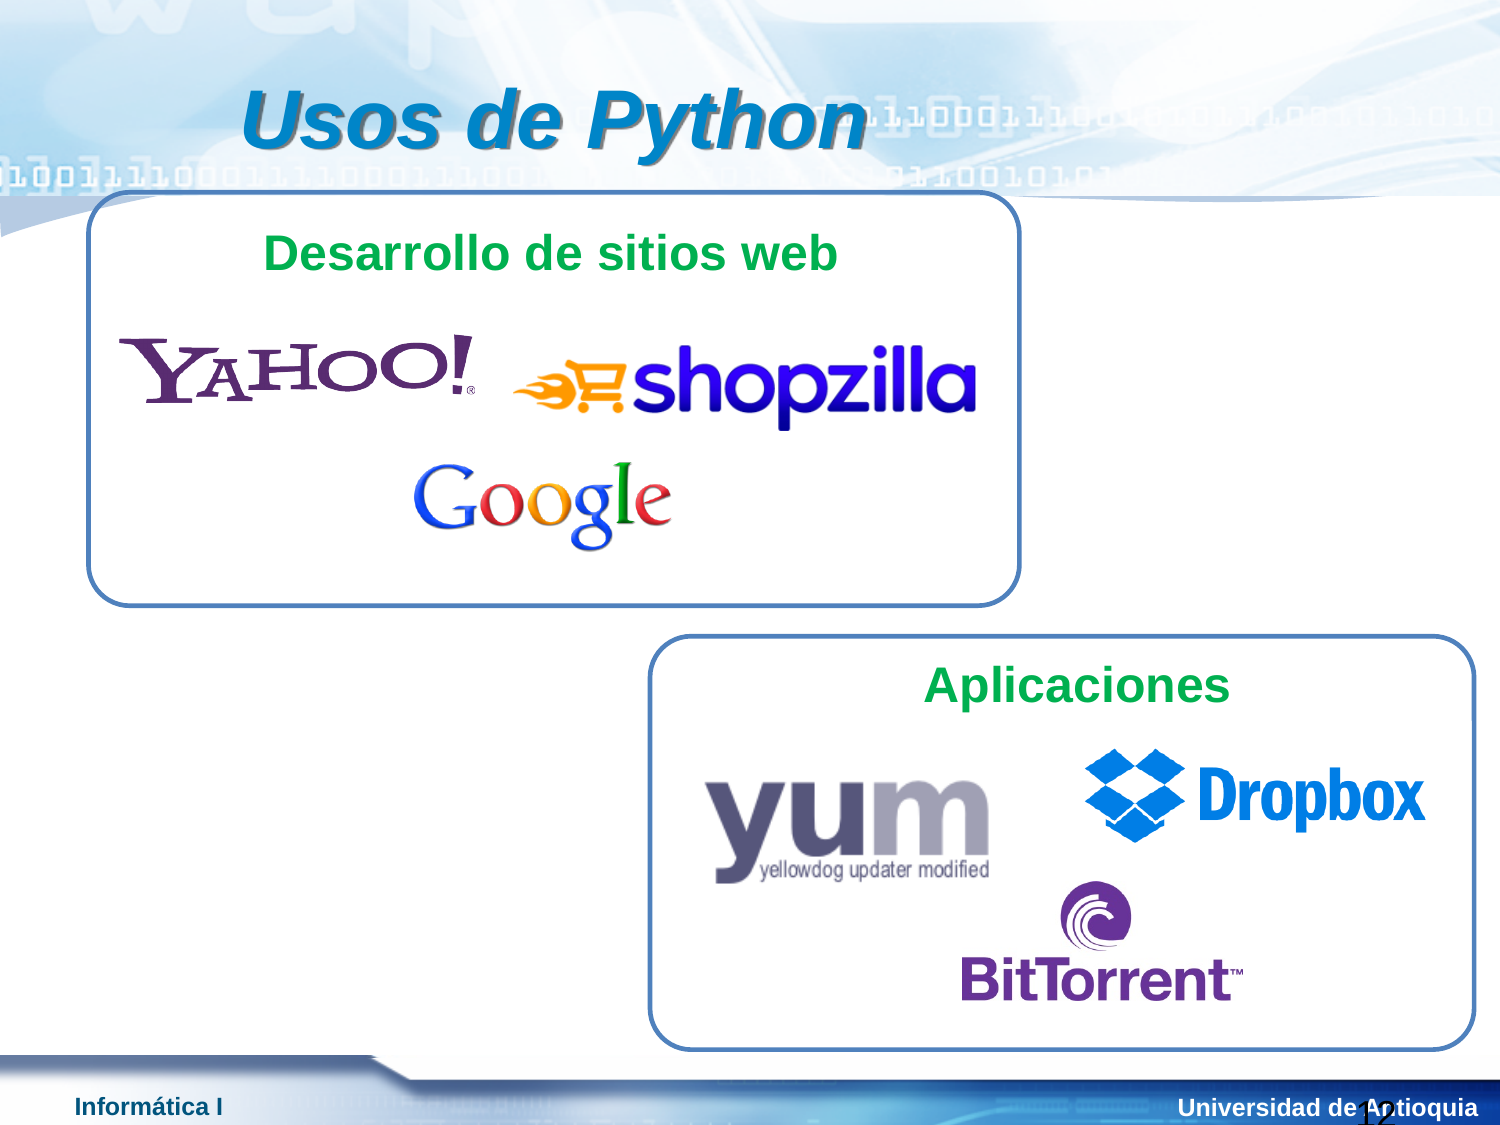

# Usos de Python
Desarrollo de sitios web
Aplicaciones